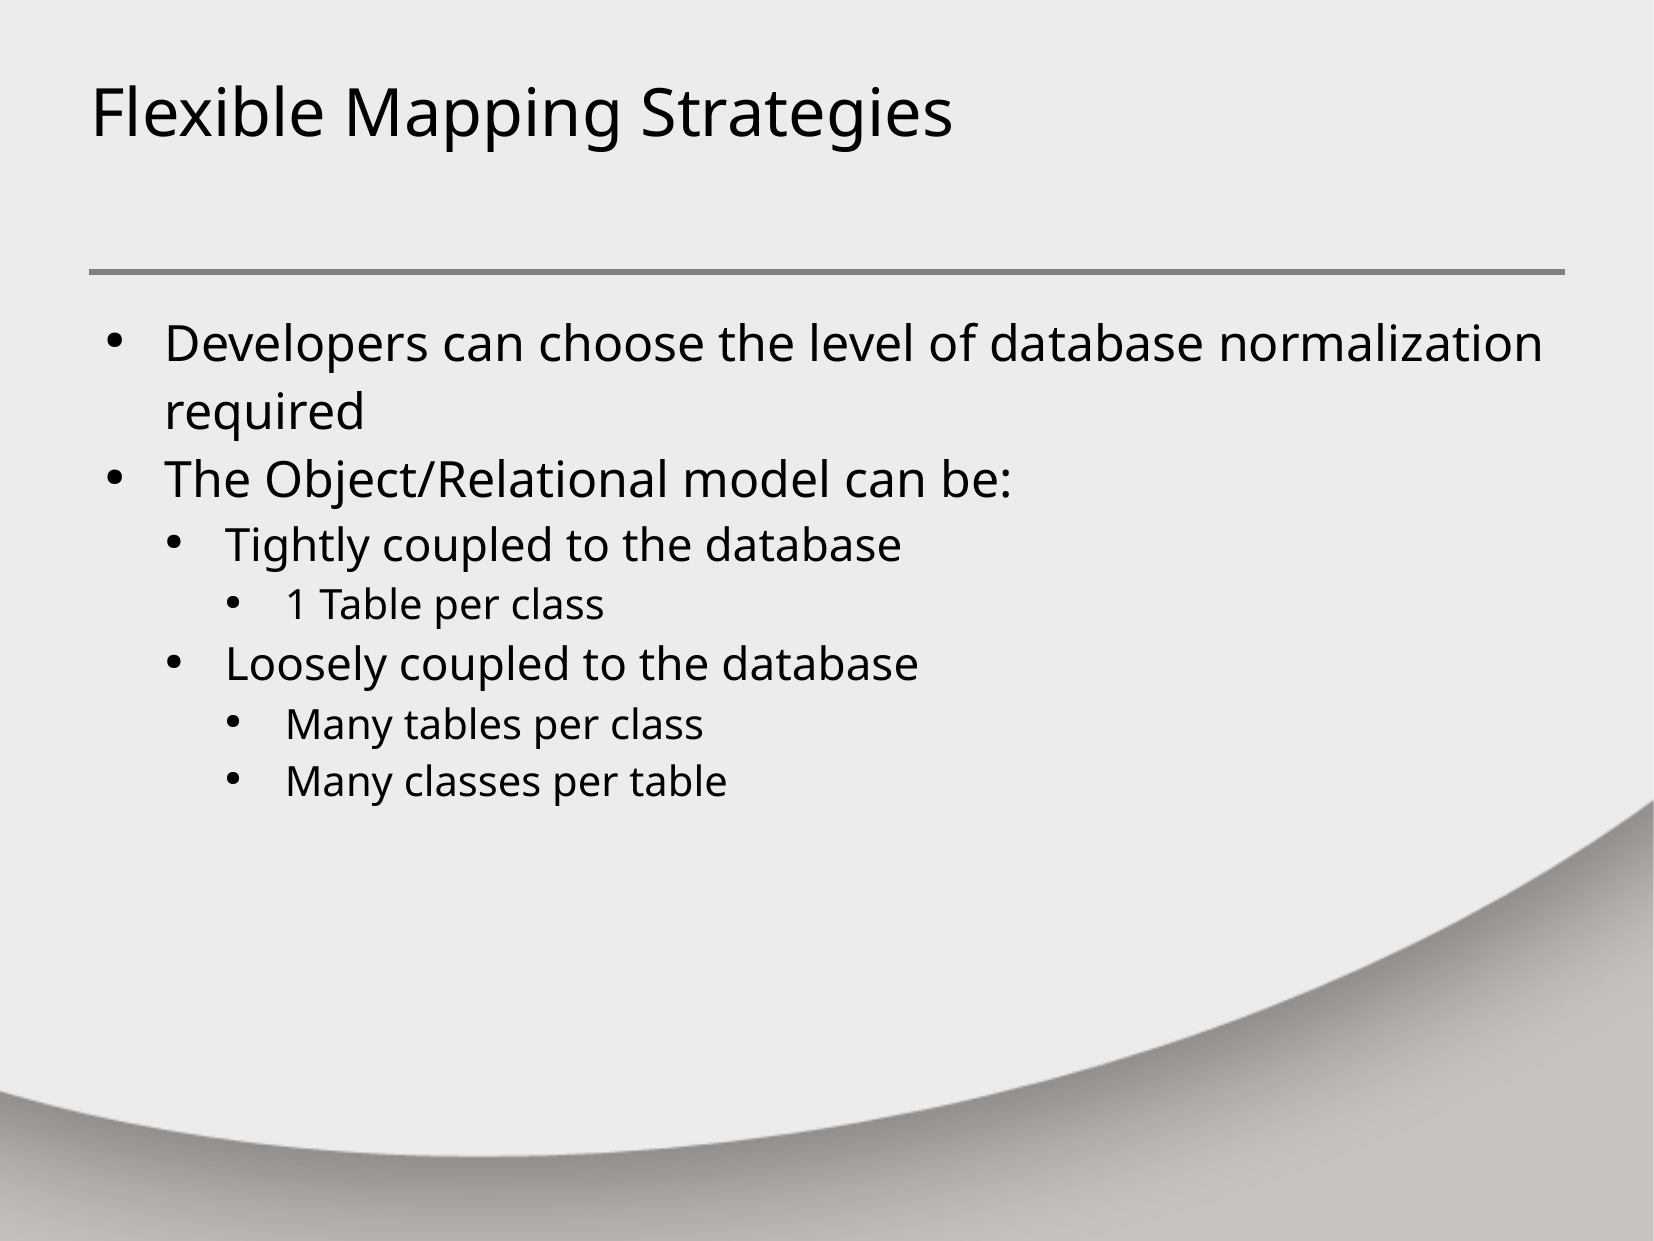

# Flexible Mapping Strategies
Developers can choose the level of database normalization required
The Object/Relational model can be:
Tightly coupled to the database
1 Table per class
Loosely coupled to the database
Many tables per class
Many classes per table